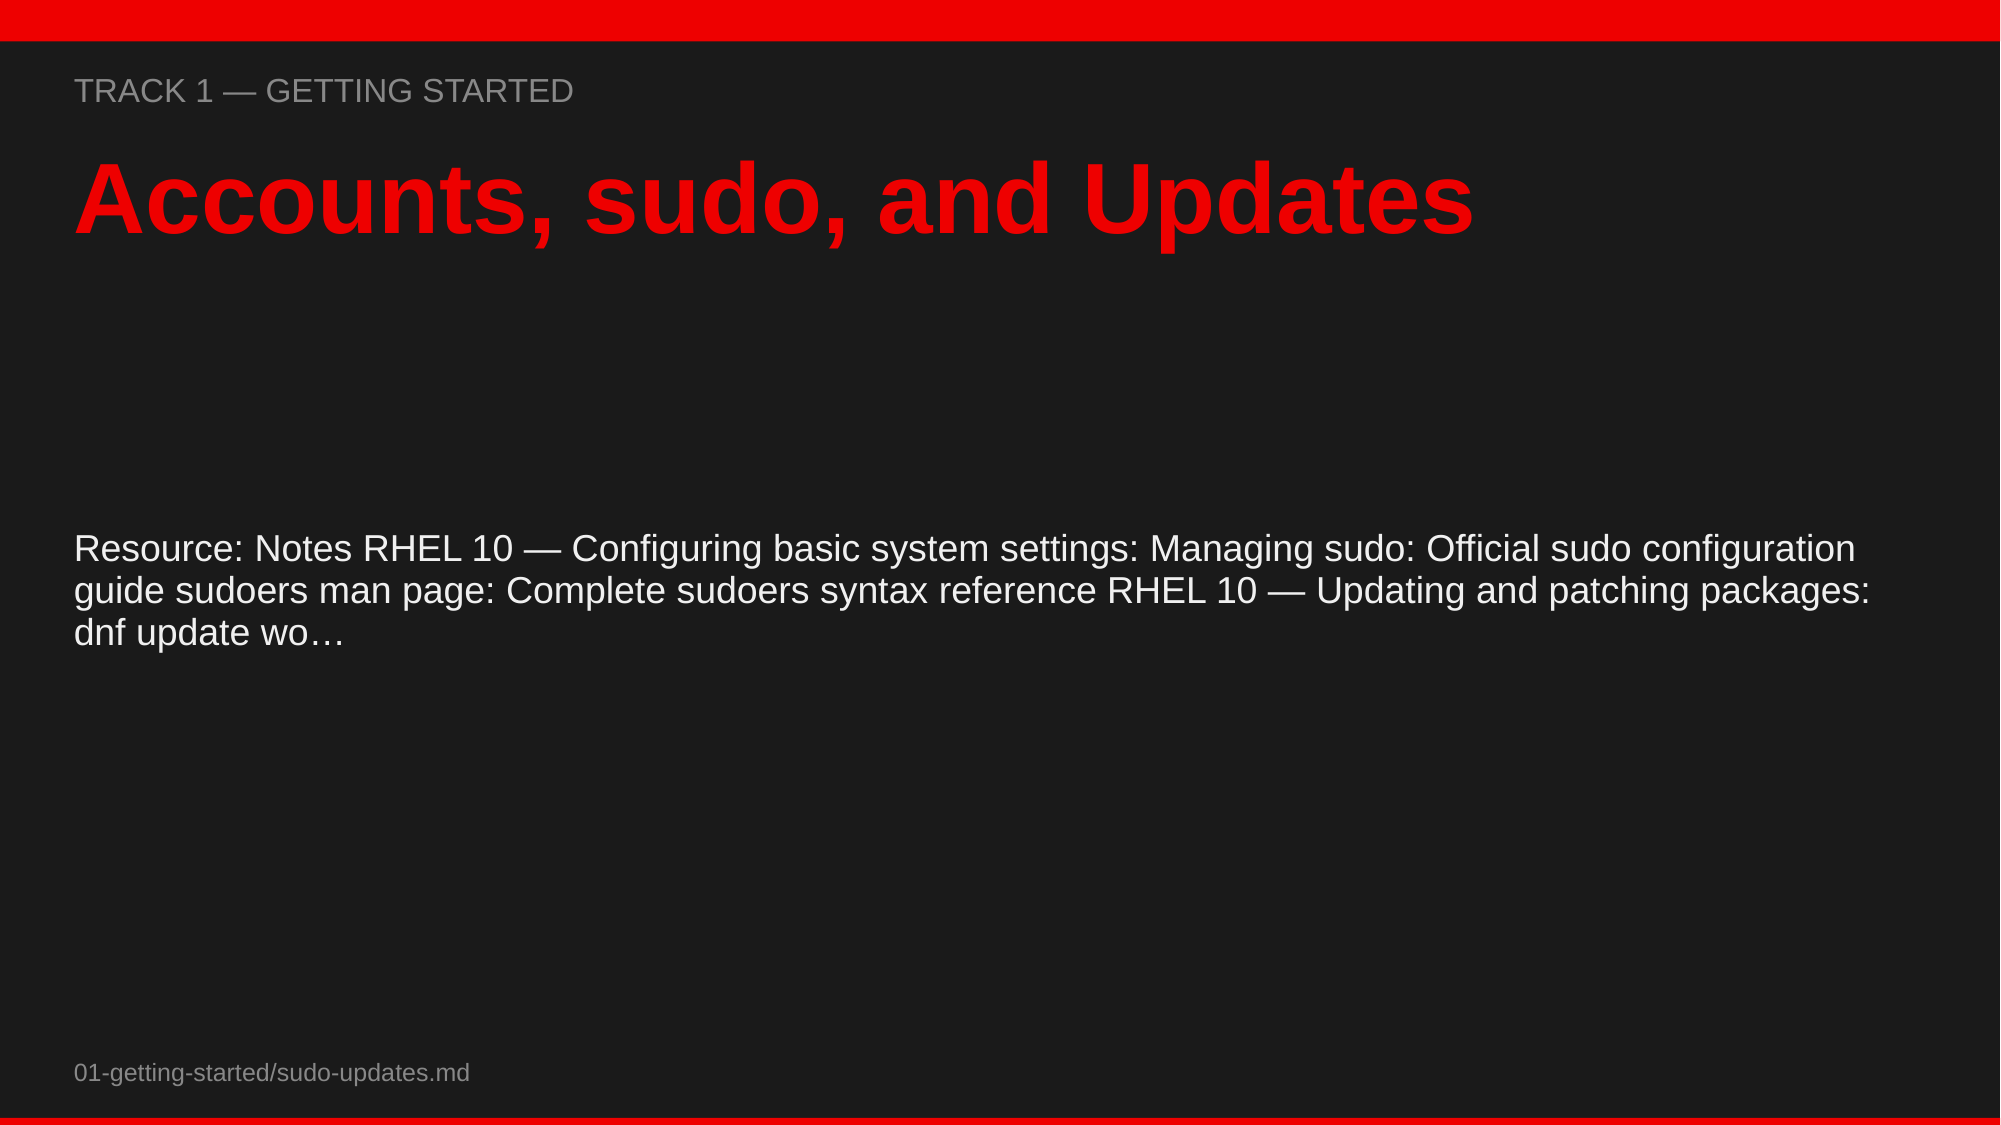

TRACK 1 — GETTING STARTED
Accounts, sudo, and Updates
Resource: Notes RHEL 10 — Configuring basic system settings: Managing sudo: Official sudo configuration guide sudoers man page: Complete sudoers syntax reference RHEL 10 — Updating and patching packages: dnf update wo…
01-getting-started/sudo-updates.md